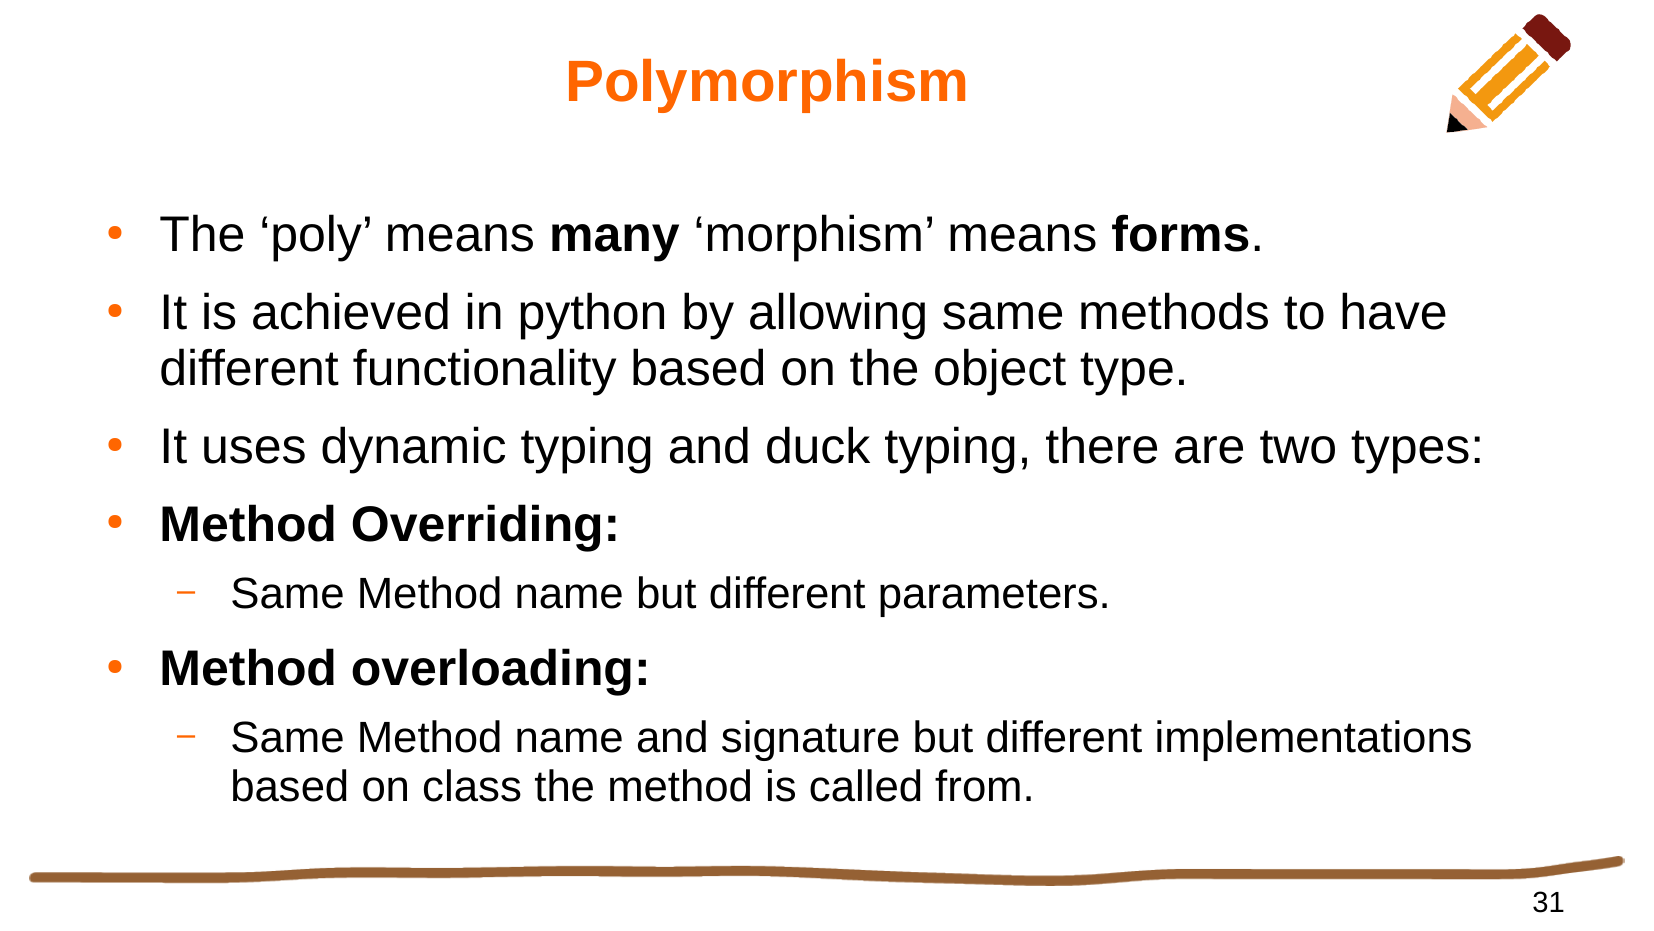

# Polymorphism
The ‘poly’ means many ‘morphism’ means forms.
It is achieved in python by allowing same methods to have different functionality based on the object type.
It uses dynamic typing and duck typing, there are two types:
Method Overriding:
Same Method name but different parameters.
Method overloading:
Same Method name and signature but different implementations based on class the method is called from.
31